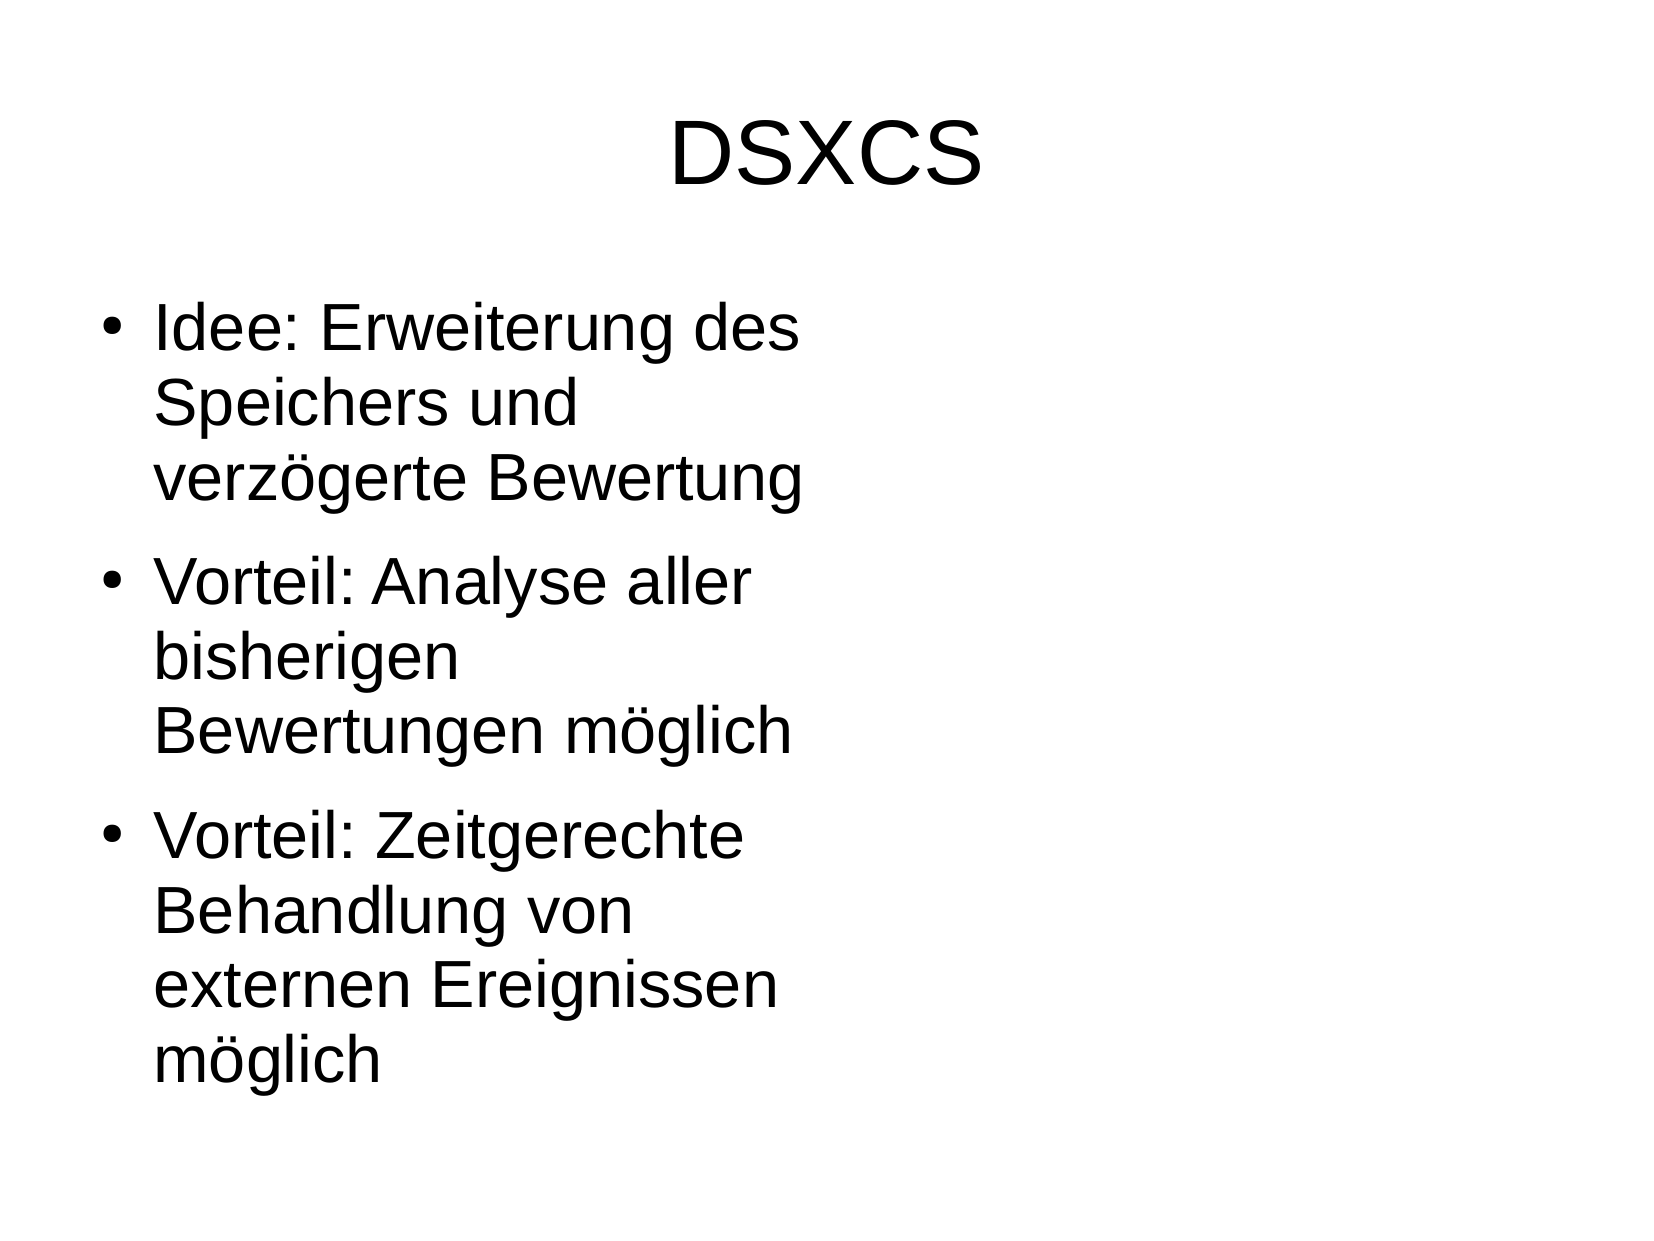

# DSXCS
Idee: Erweiterung des Speichers und verzögerte Bewertung
Vorteil: Analyse aller bisherigen Bewertungen möglich
Vorteil: Zeitgerechte Behandlung von externen Ereignissen möglich